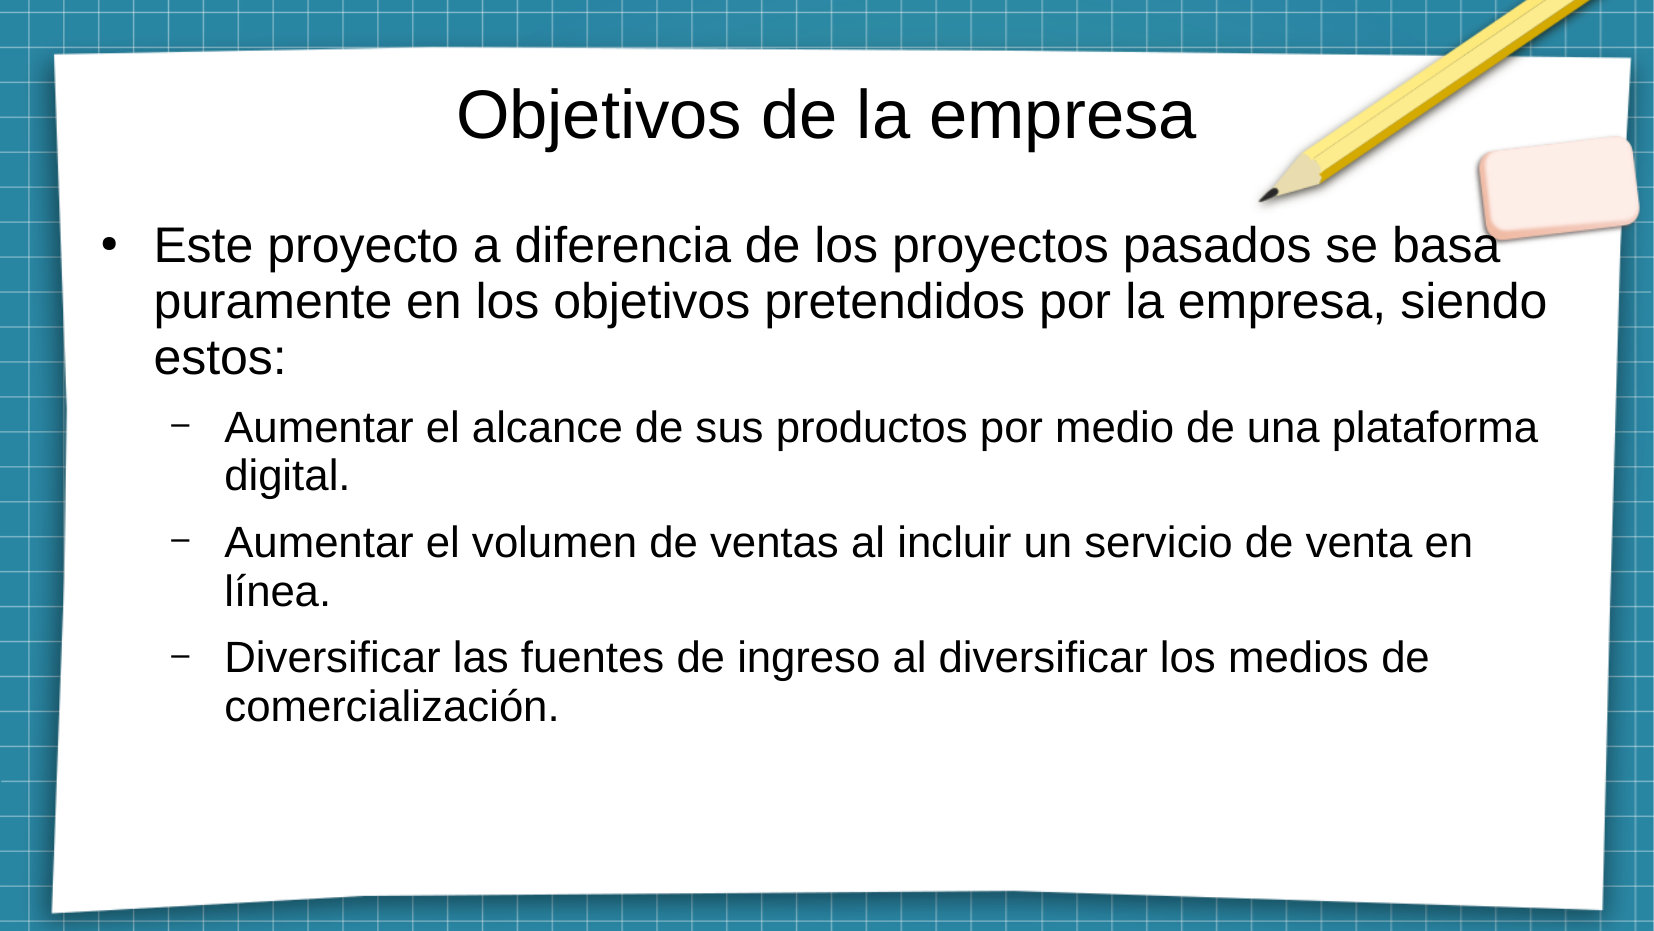

# Objetivos de la empresa
Este proyecto a diferencia de los proyectos pasados se basa puramente en los objetivos pretendidos por la empresa, siendo estos:
Aumentar el alcance de sus productos por medio de una plataforma digital.
Aumentar el volumen de ventas al incluir un servicio de venta en línea.
Diversificar las fuentes de ingreso al diversificar los medios de comercialización.